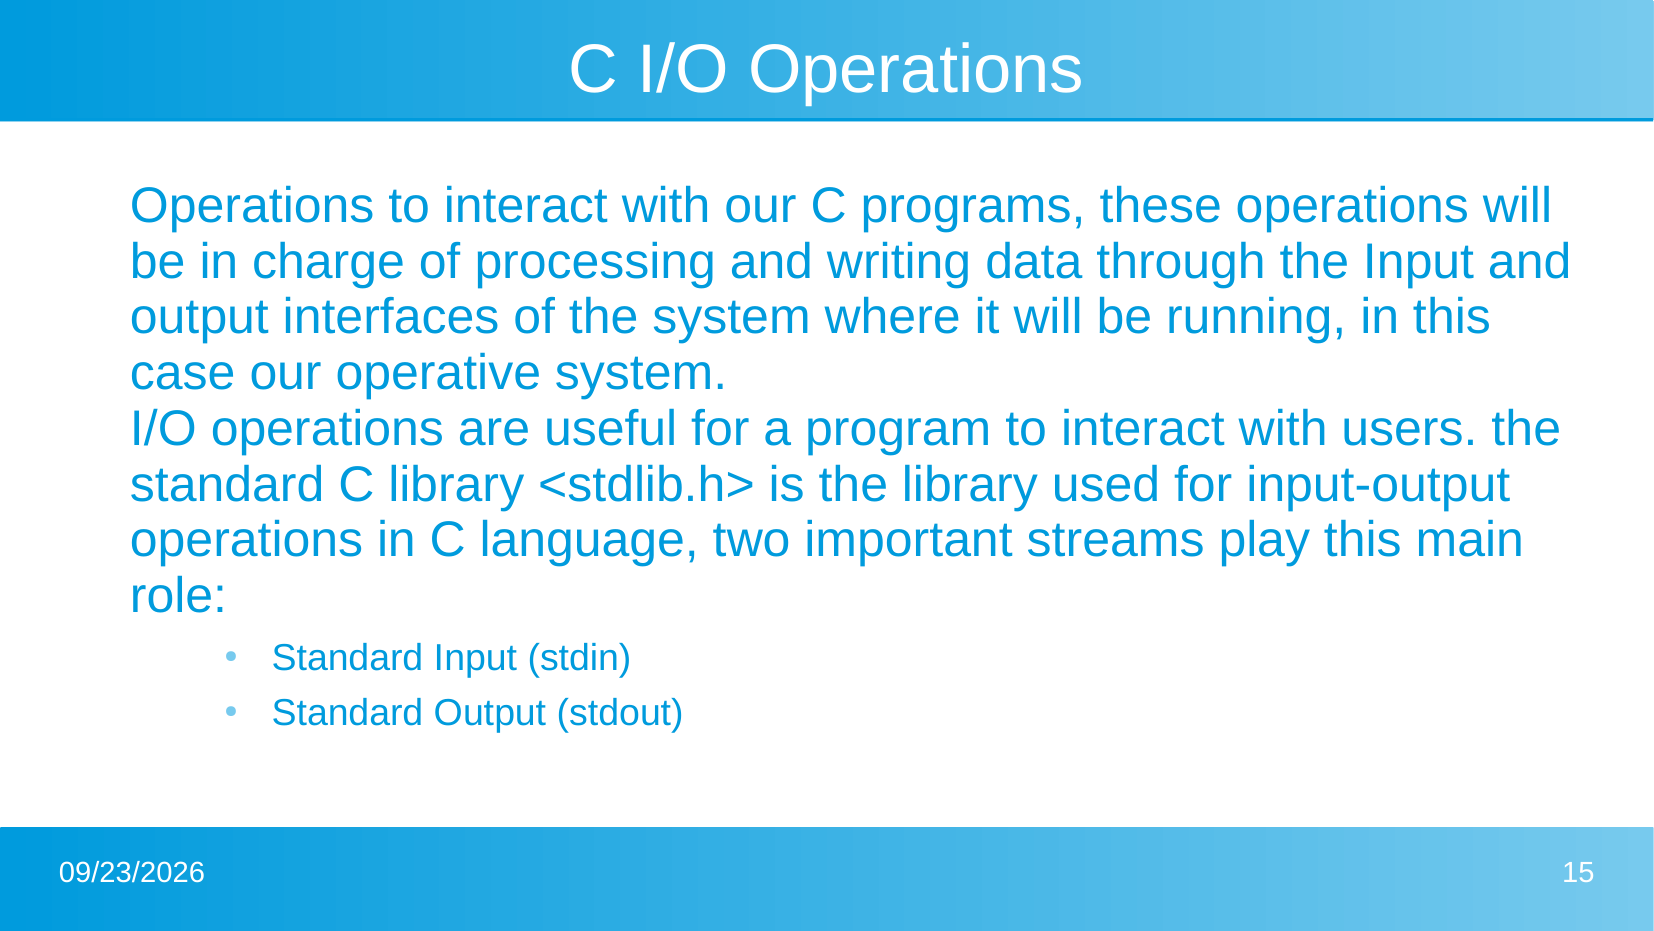

# C I/O Operations
Operations to interact with our C programs, these operations will be in charge of processing and writing data through the Input and output interfaces of the system where it will be running, in this case our operative system.
I/O operations are useful for a program to interact with users. the standard C library <stdlib.h> is the library used for input-output operations in C language, two important streams play this main role:
Standard Input (stdin)
Standard Output (stdout)
15